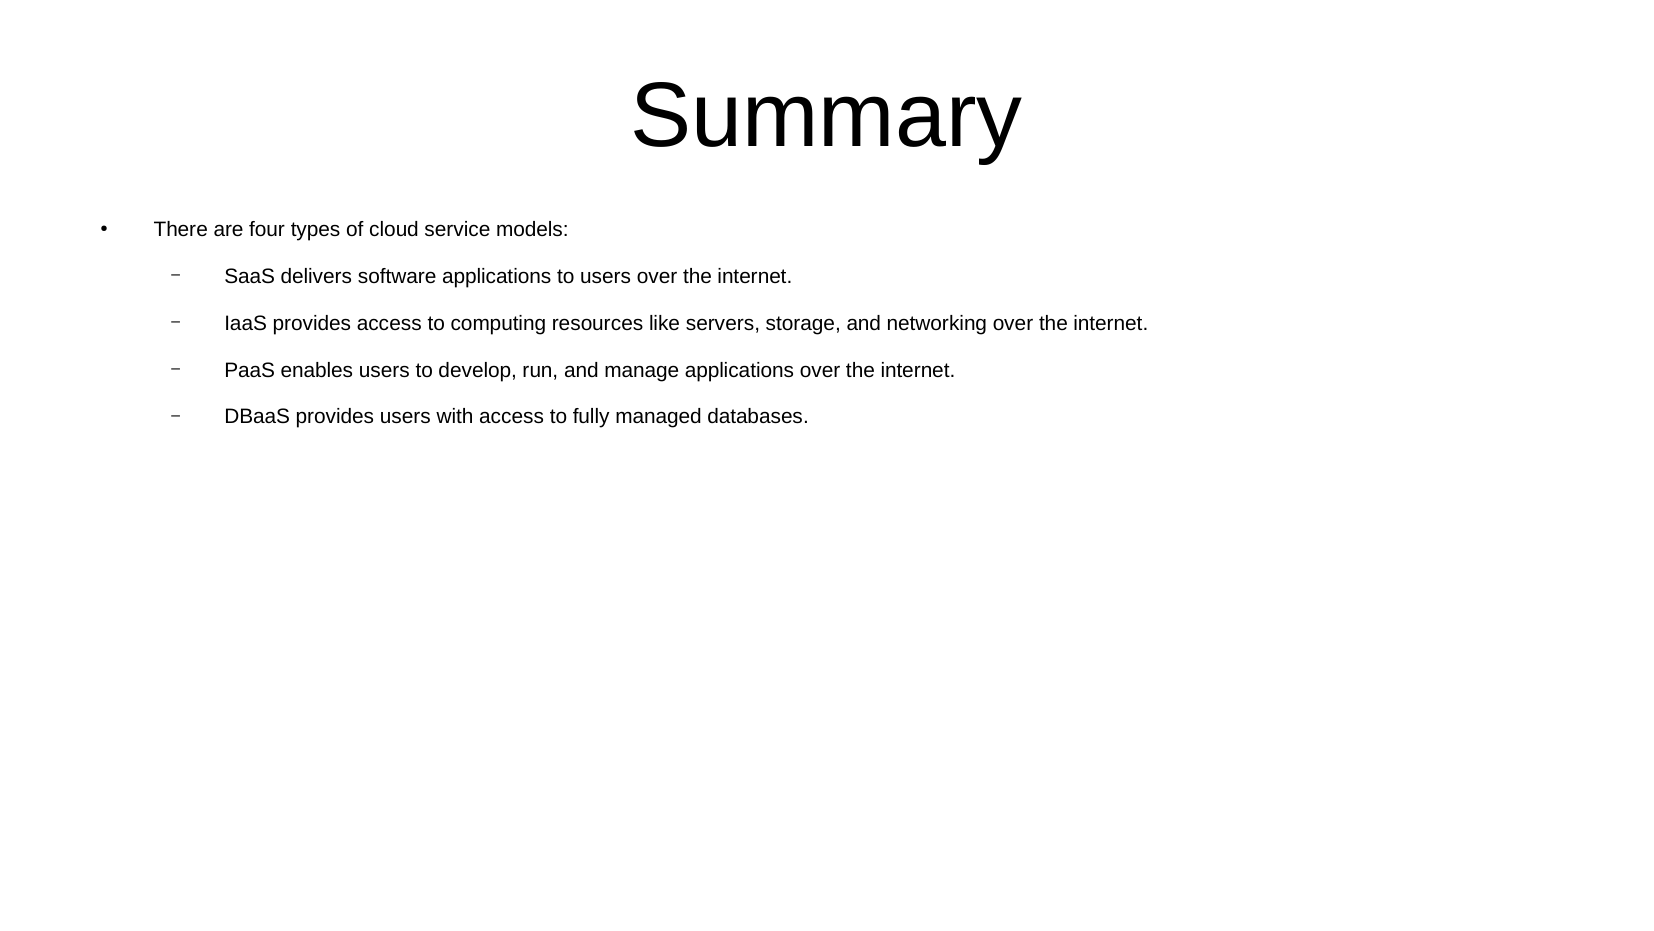

# Summary
There are four types of cloud service models:
SaaS delivers software applications to users over the internet.
IaaS provides access to computing resources like servers, storage, and networking over the internet.
PaaS enables users to develop, run, and manage applications over the internet.
DBaaS provides users with access to fully managed databases.